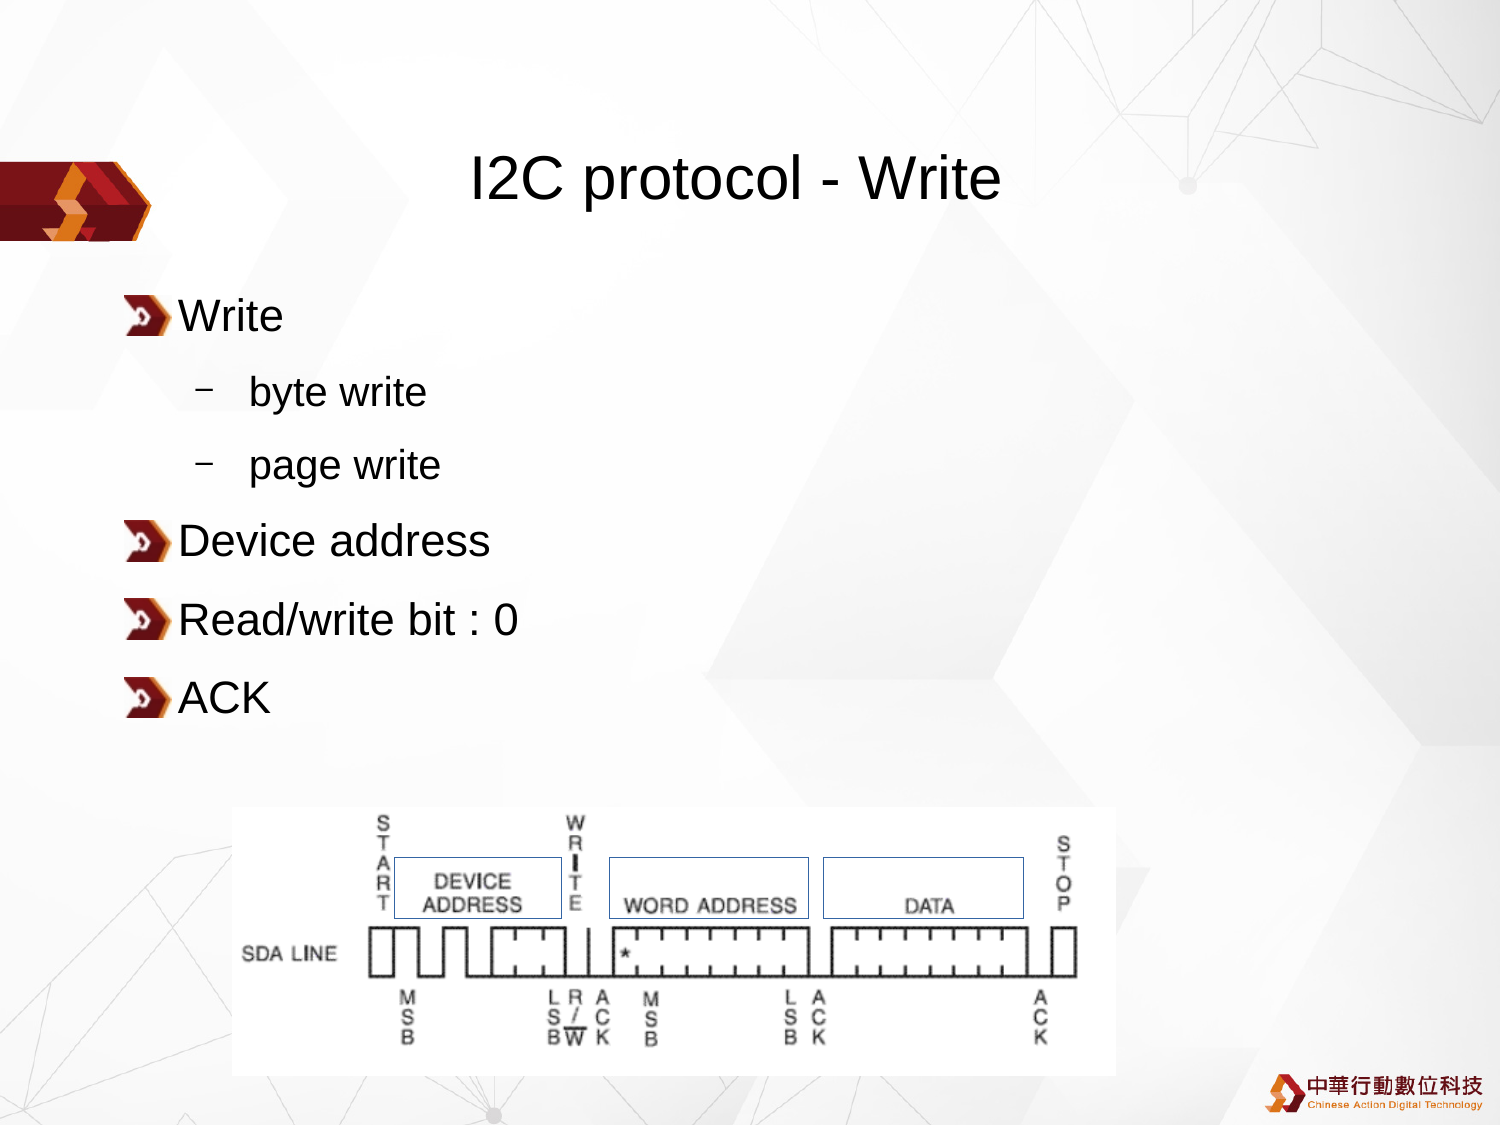

# I2C protocol - Write
Write
byte write
page write
Device address
Read/write bit : 0
ACK